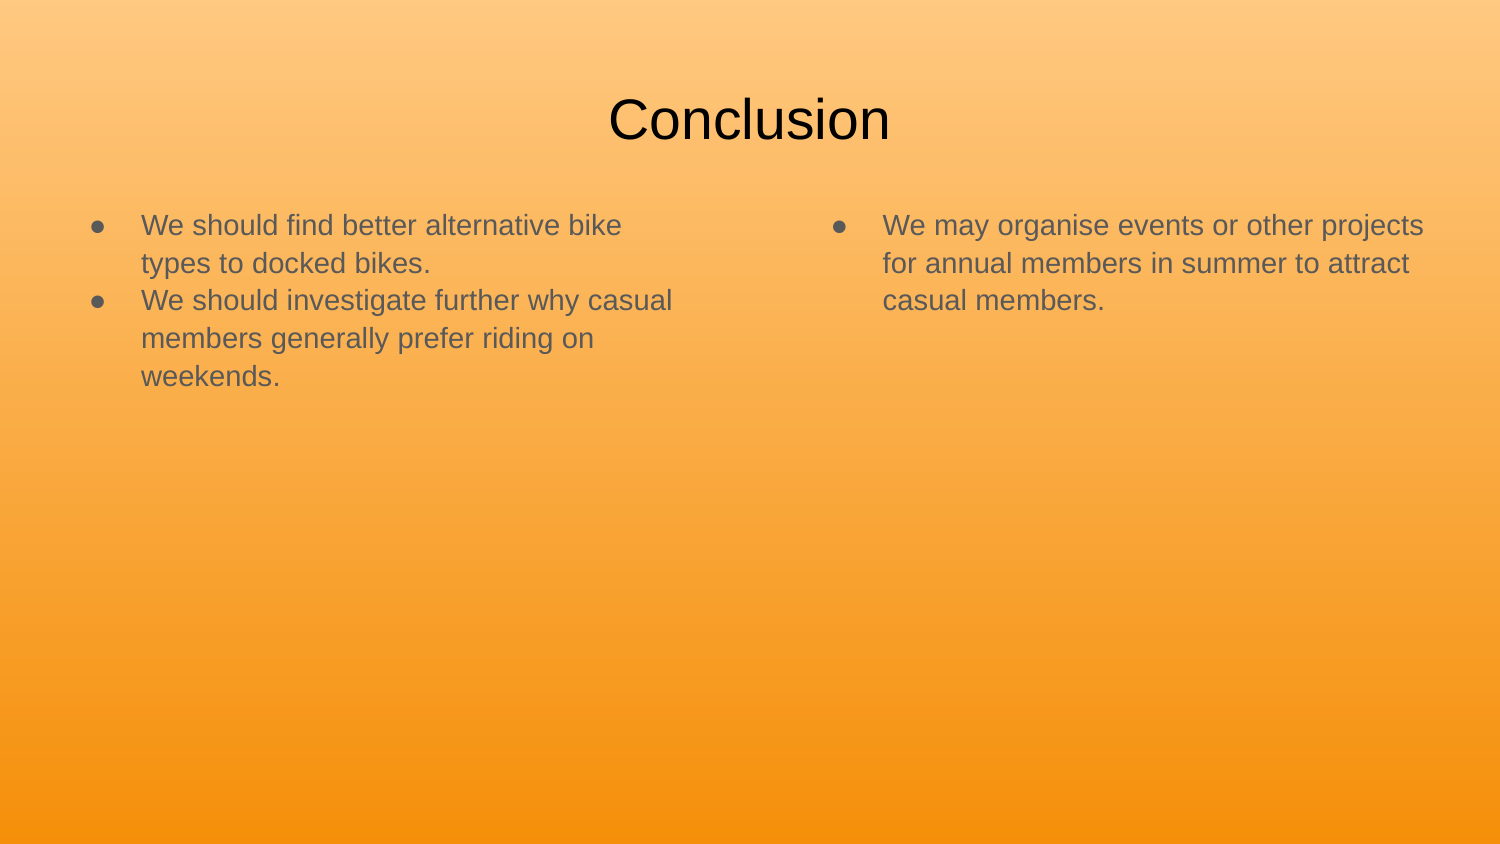

# Conclusion
We should find better alternative bike types to docked bikes.
We should investigate further why casual members generally prefer riding on weekends.
We may organise events or other projects for annual members in summer to attract casual members.